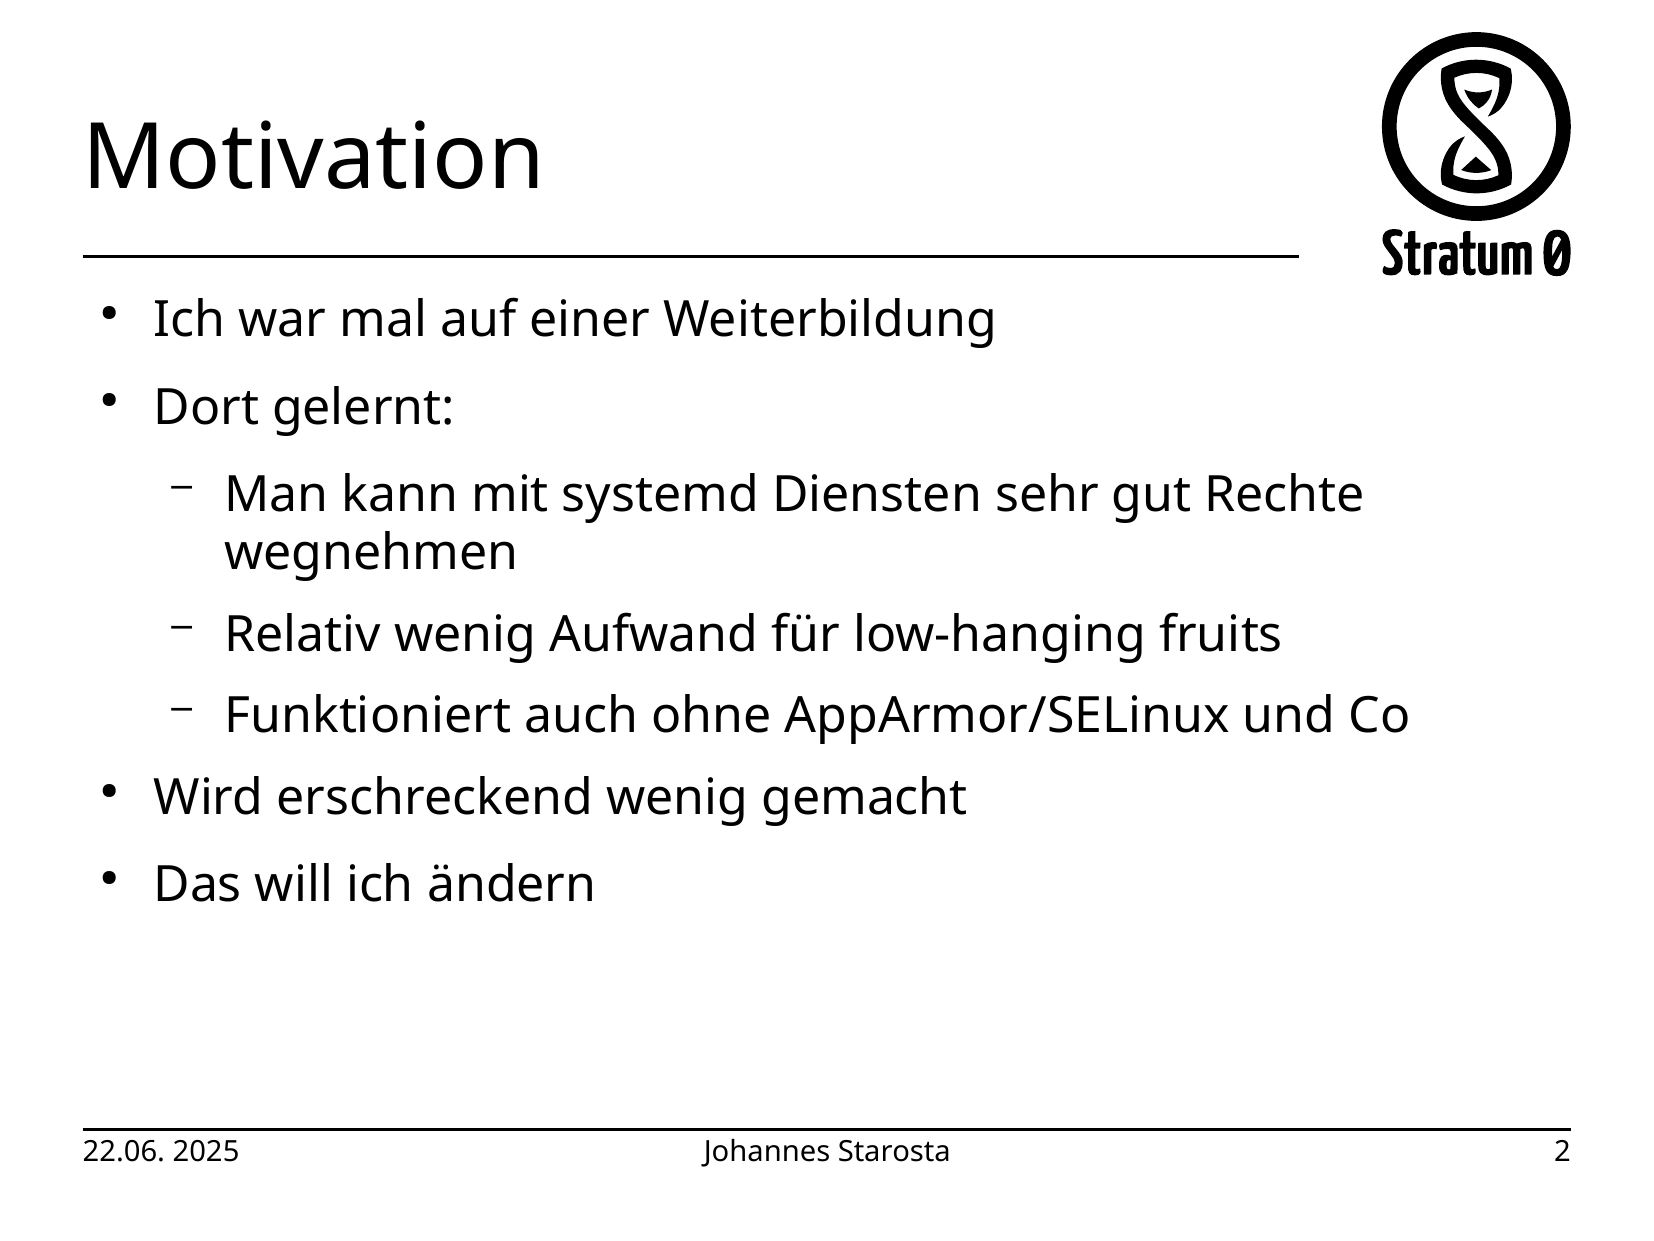

# Motivation
Ich war mal auf einer Weiterbildung
Dort gelernt:
Man kann mit systemd Diensten sehr gut Rechte wegnehmen
Relativ wenig Aufwand für low-hanging fruits
Funktioniert auch ohne AppArmor/SELinux und Co
Wird erschreckend wenig gemacht
Das will ich ändern
Chrissi^
2